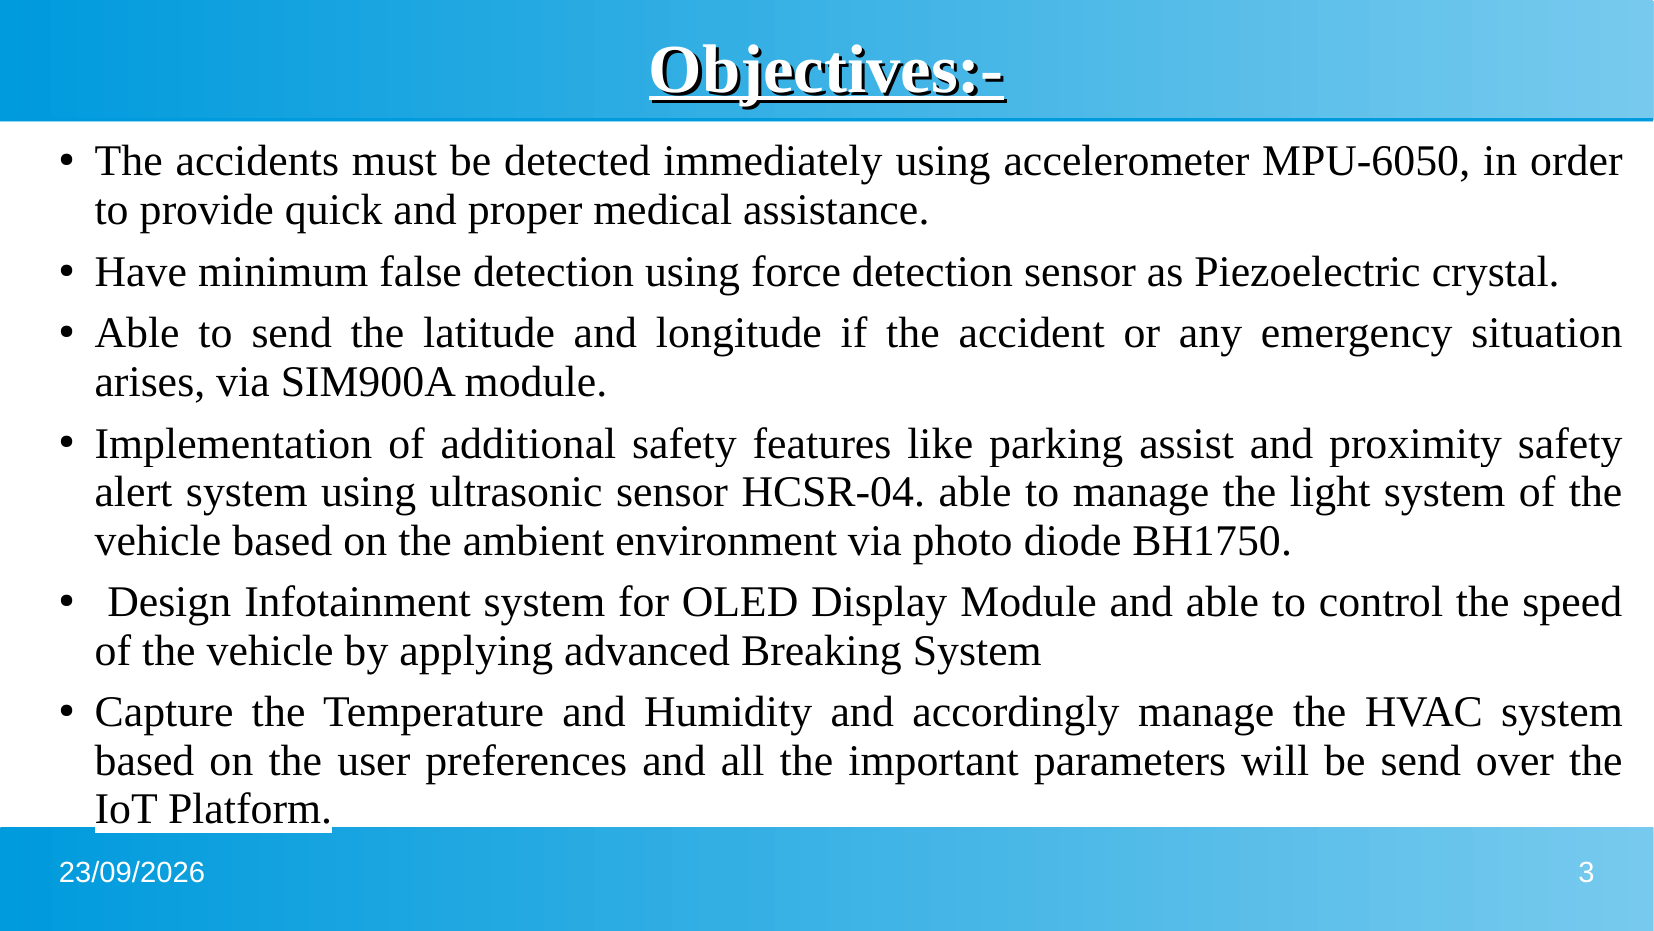

# Objectives:-
The accidents must be detected immediately using accelerometer MPU-6050, in order to provide quick and proper medical assistance.
Have minimum false detection using force detection sensor as Piezoelectric crystal.
Able to send the latitude and longitude if the accident or any emergency situation arises, via SIM900A module.
Implementation of additional safety features like parking assist and proximity safety alert system using ultrasonic sensor HCSR-04. able to manage the light system of the vehicle based on the ambient environment via photo diode BH1750.
 Design Infotainment system for OLED Display Module and able to control the speed of the vehicle by applying advanced Breaking System
Capture the Temperature and Humidity and accordingly manage the HVAC system based on the user preferences and all the important parameters will be send over the IoT Platform.
3